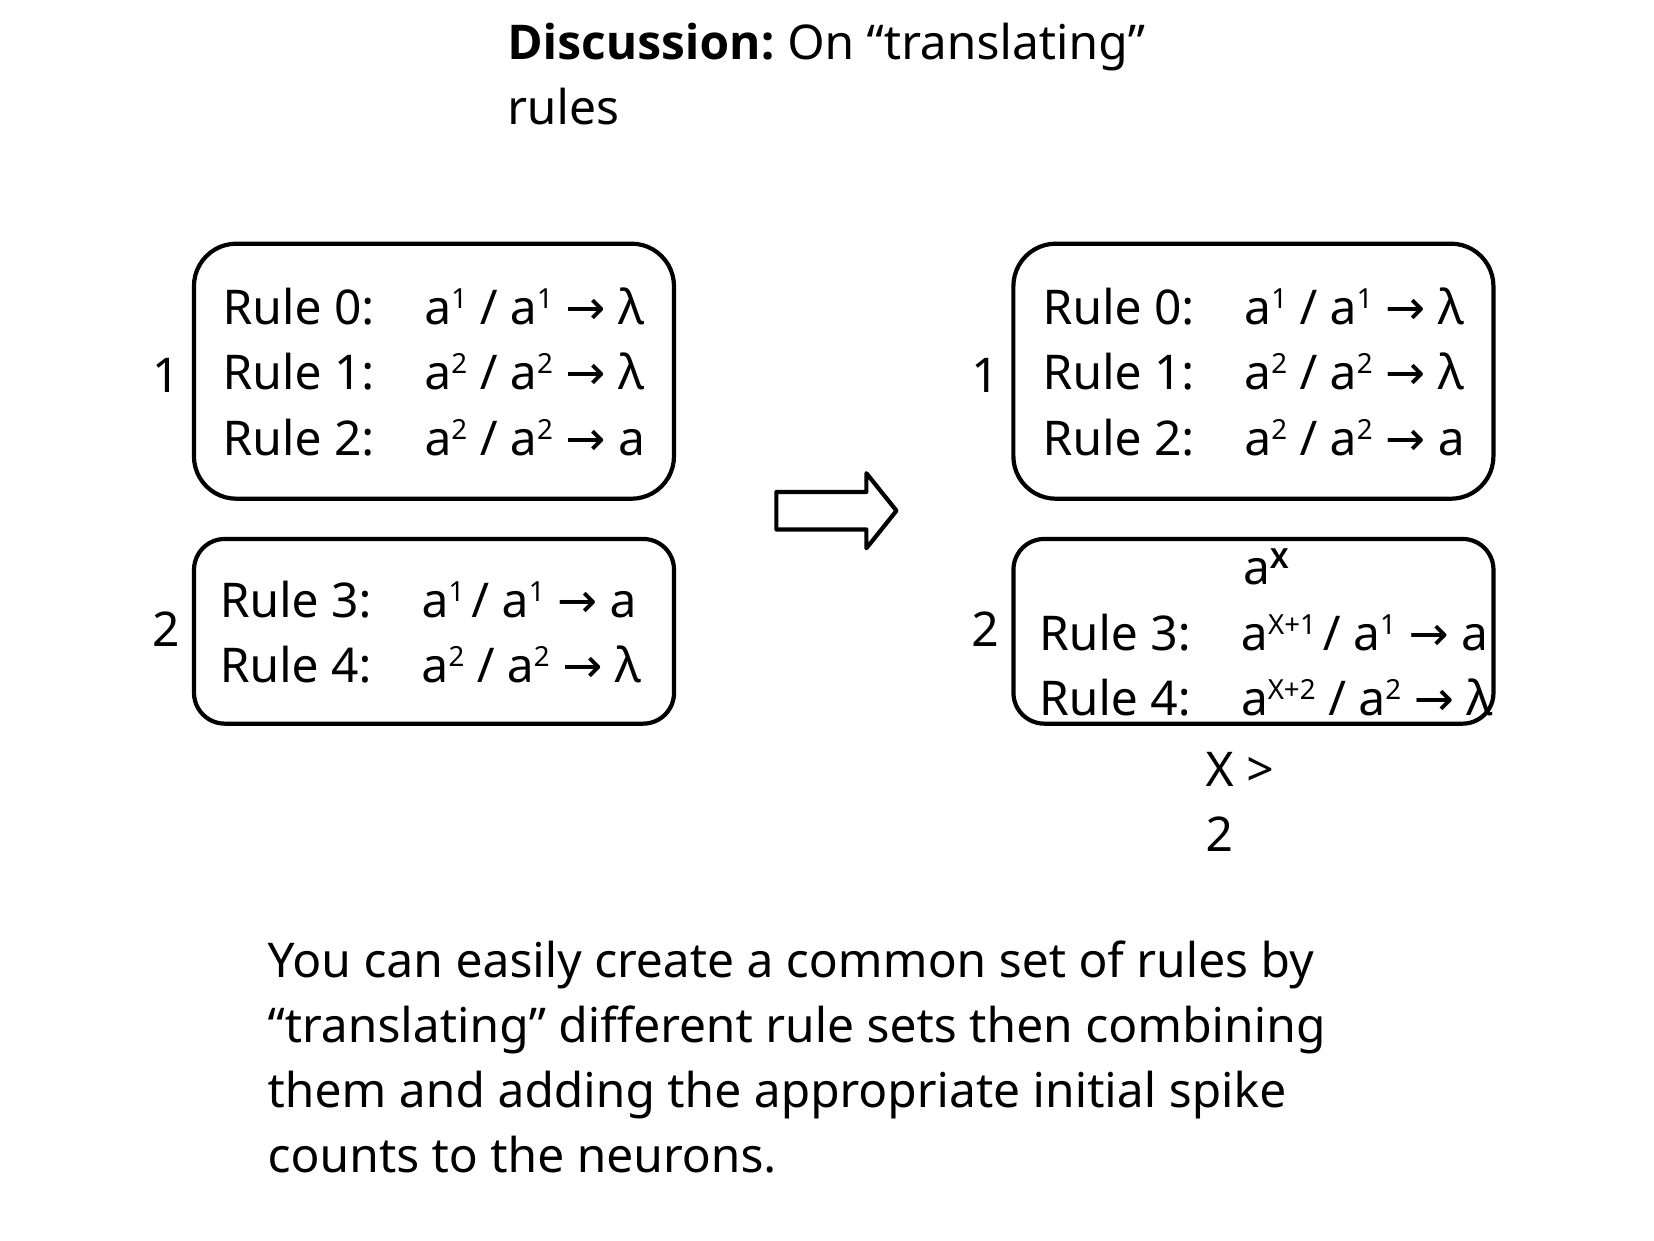

Discussion: On “translating” rules
Rule 0: a1 / a1 → λ
Rule 1: a2 / a2 → λ
Rule 2: a2 / a2 → a
Rule 0: a1 / a1 → λ
Rule 1: a2 / a2 → λ
Rule 2: a2 / a2 → a
1
1
Rule 3: a1 / a1 → a
Rule 4: a2 / a2 → λ
aX
Rule 3: aX+1 / a1 → a
Rule 4: aX+2 / a2 → λ
2
2
X > 2
You can easily create a common set of rules by “translating” different rule sets then combining them and adding the appropriate initial spike counts to the neurons.